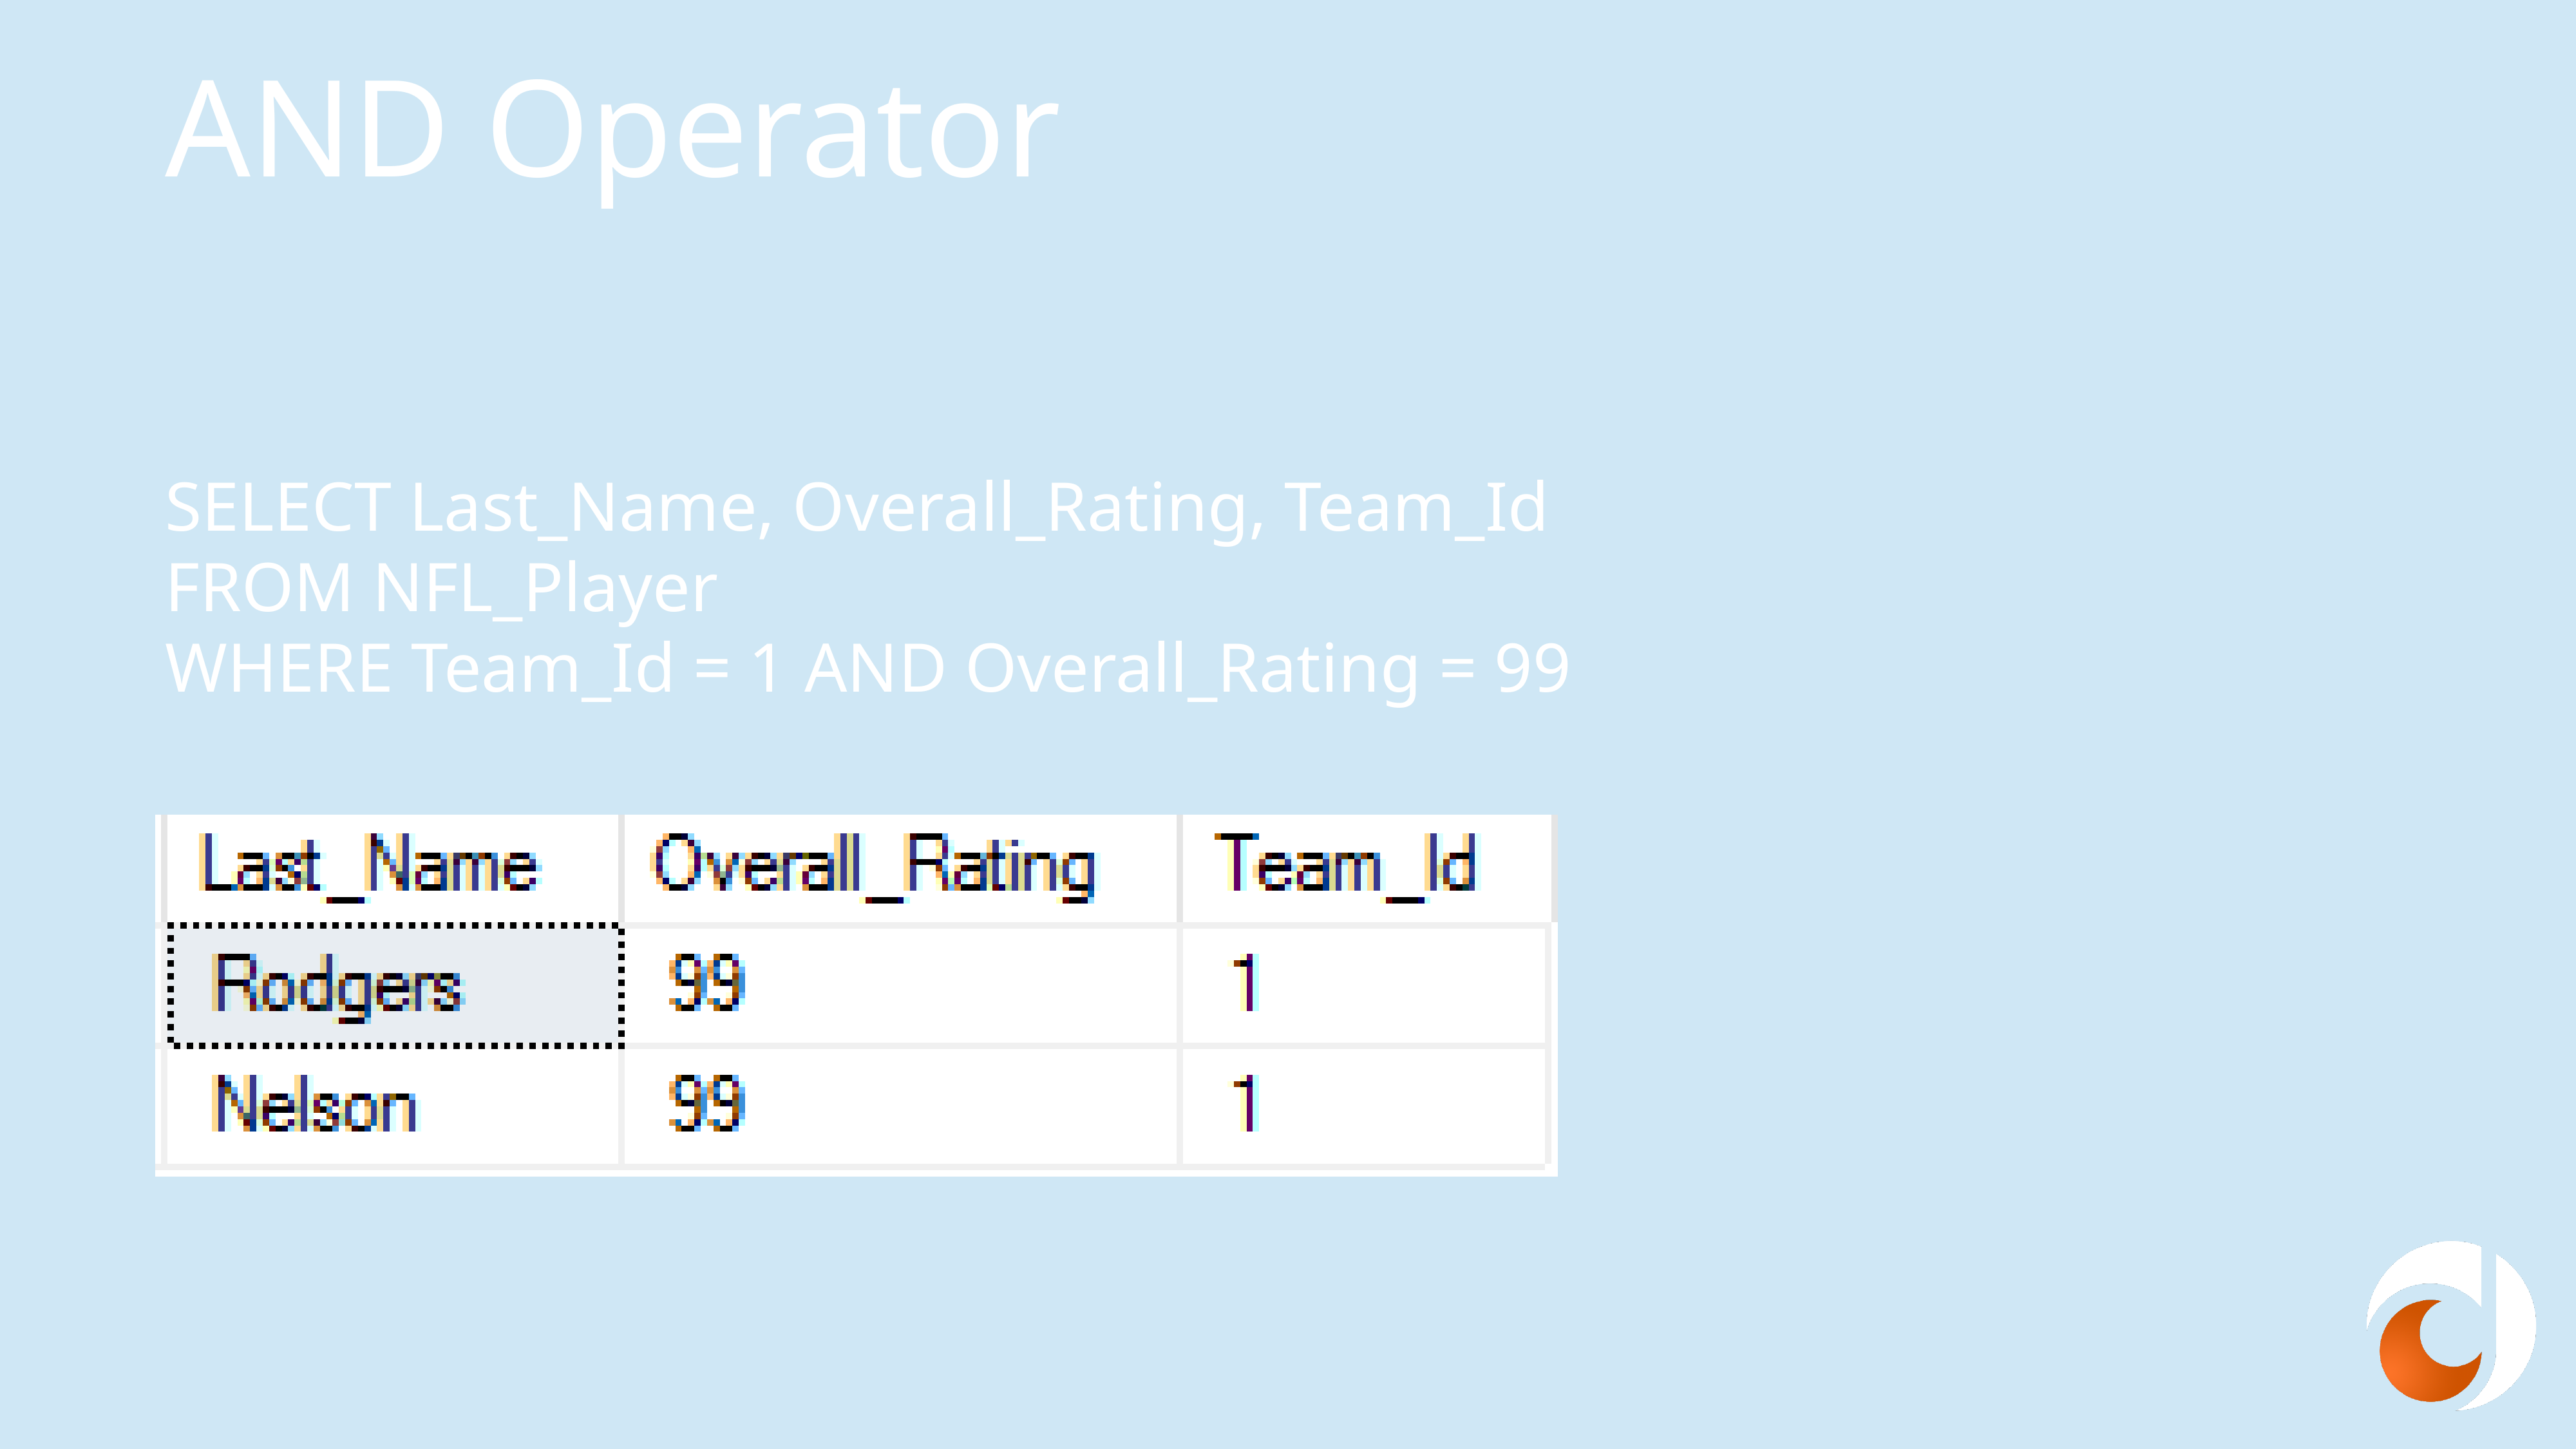

# AND Operator
SELECT Last_Name, Overall_Rating, Team_Id
FROM NFL_Player
WHERE Team_Id = 1 AND Overall_Rating = 99